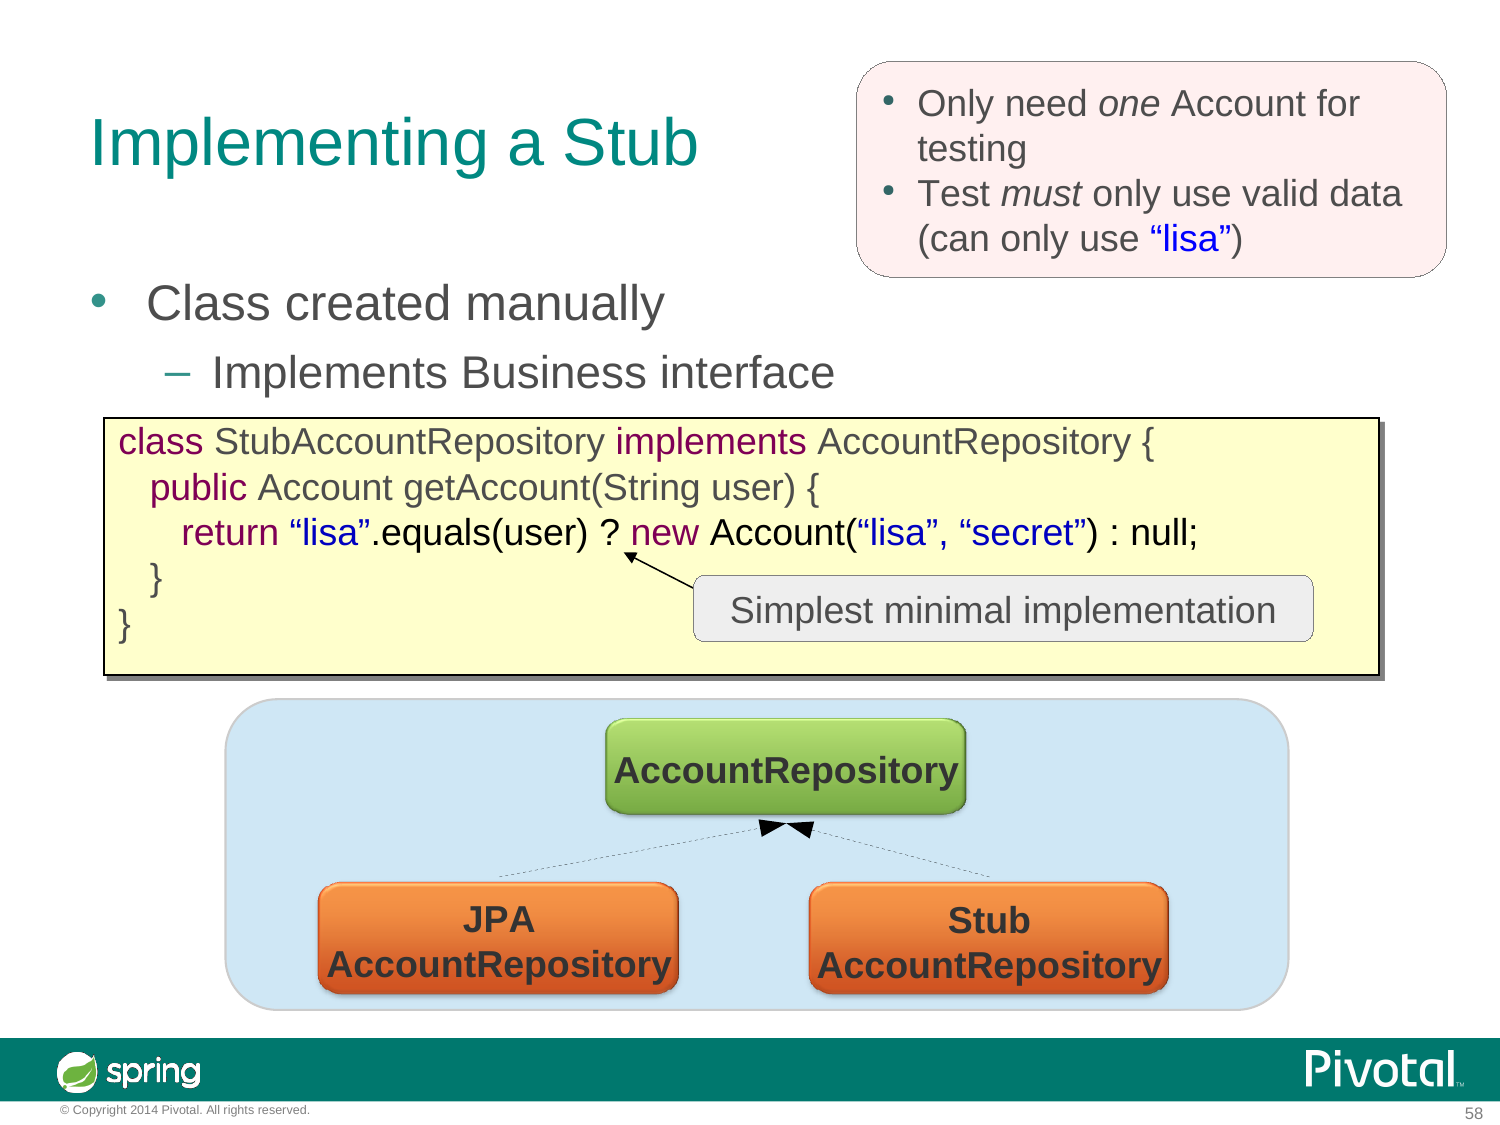

# Implementing a Stub
Only need one Account for testing
Test must only use valid data (can only use “lisa”)
Class created manually
Implements Business interface
class StubAccountRepository implements AccountRepository {
 public Account getAccount(String user) {
 return “lisa”.equals(user) ? new Account(“lisa”, “secret”) : null;
 }
}
Simplest minimal implementation
AccountRepository
JPA
AccountRepository
Stub
AccountRepository